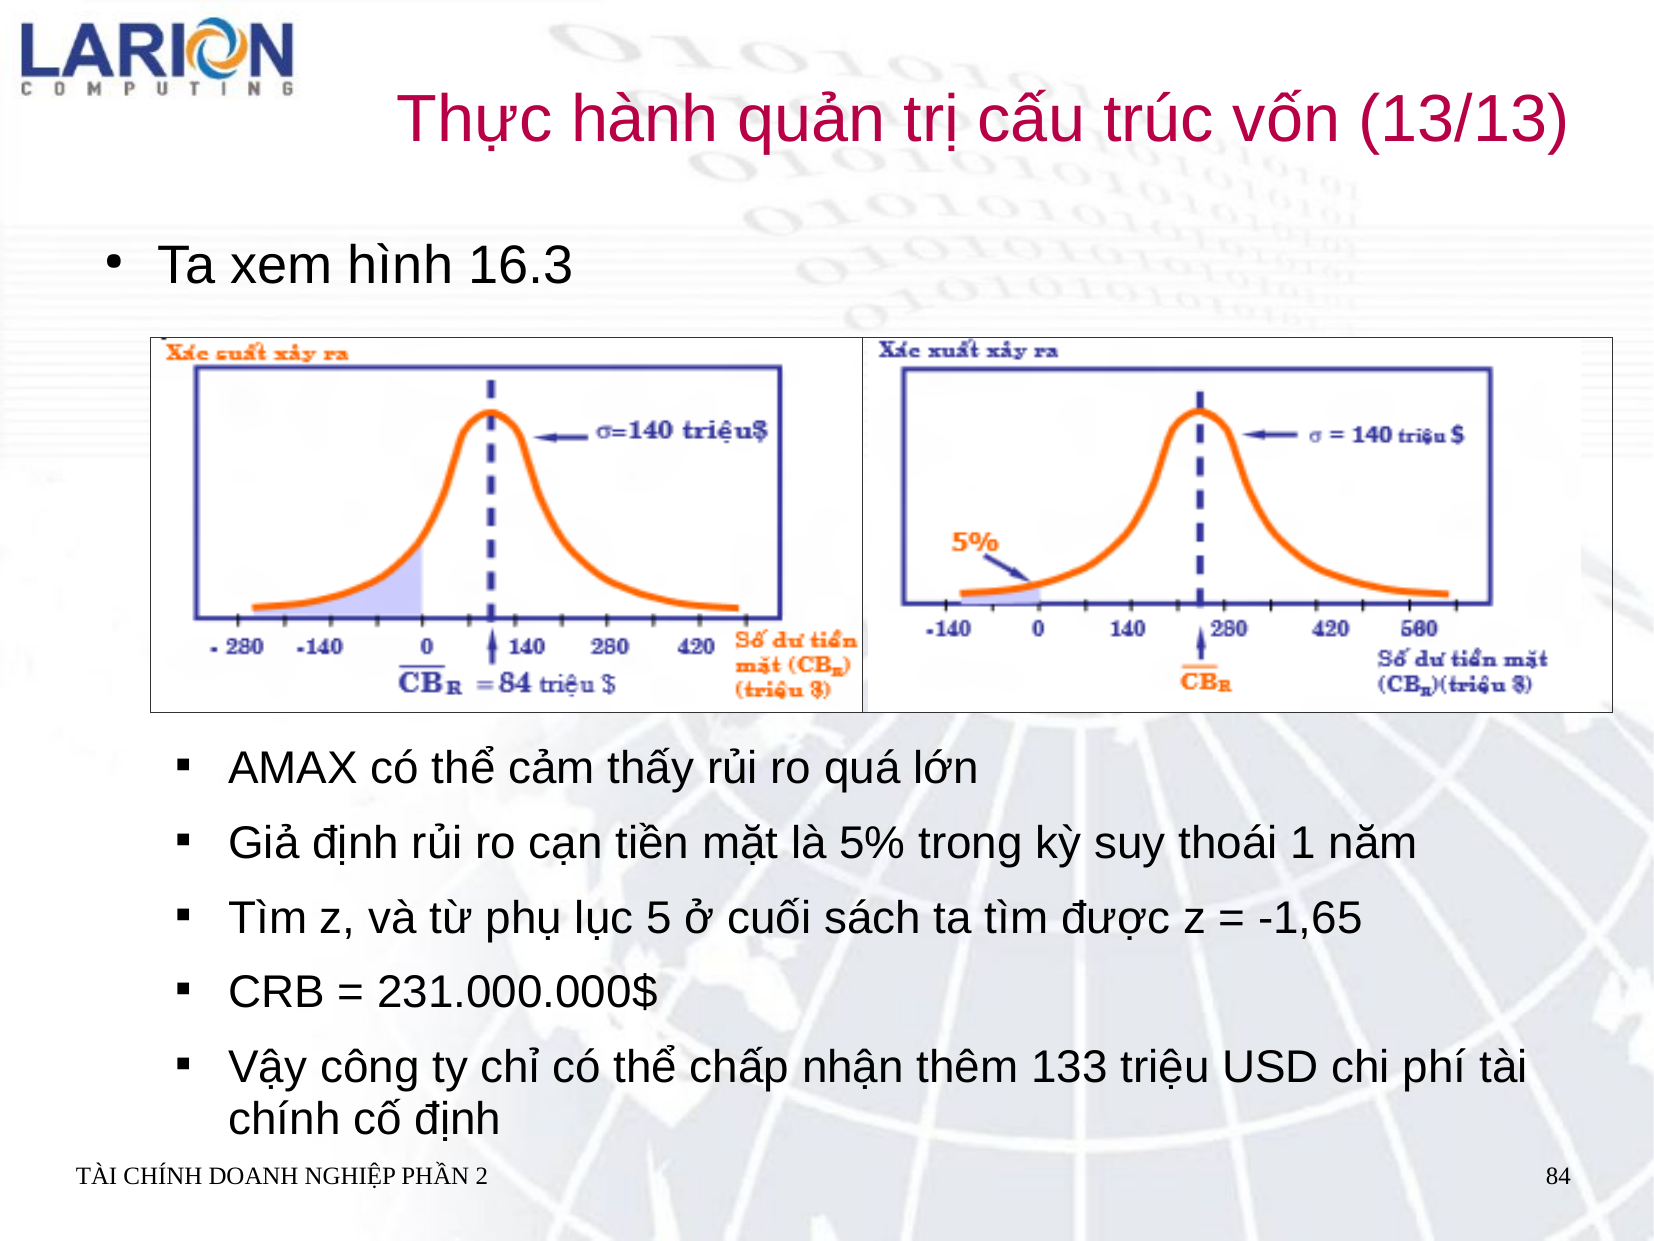

# Thực hành quản trị cấu trúc vốn (13/13)
Ta xem hình 16.3
AMAX có thể cảm thấy rủi ro quá lớn
Giả định rủi ro cạn tiền mặt là 5% trong kỳ suy thoái 1 năm
Tìm z, và từ phụ lục 5 ở cuối sách ta tìm được z = -1,65
CRB = 231.000.000$
Vậy công ty chỉ có thể chấp nhận thêm 133 triệu USD chi phí tài chính cố định
TÀI CHÍNH DOANH NGHIỆP PHẦN 2
84